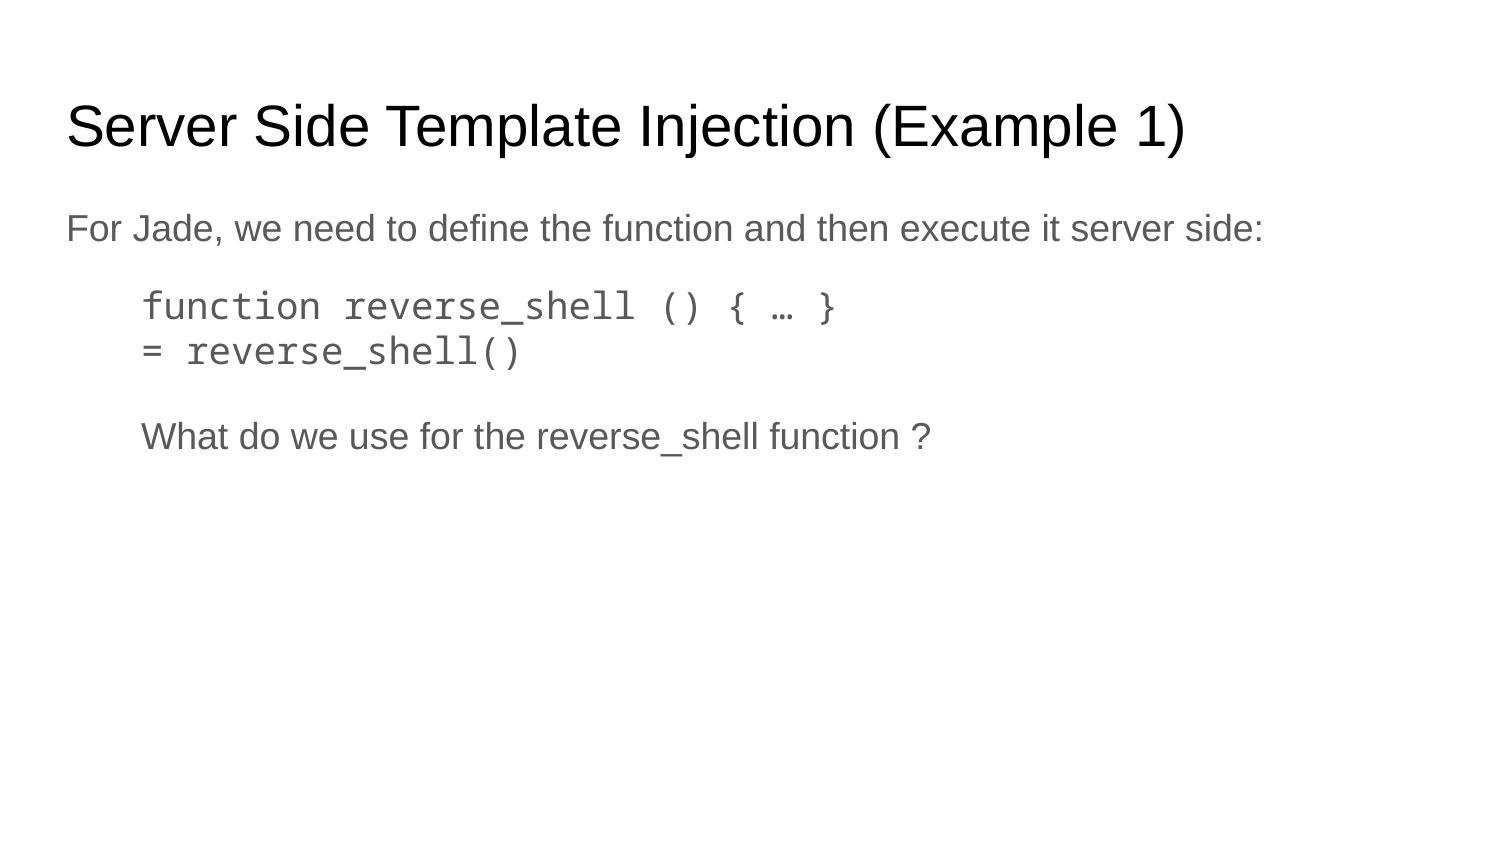

# Server Side Template Injection (Example 1)
For Jade, we need to define the function and then execute it server side:
function reverse_shell () { … }
= reverse_shell()
What do we use for the reverse_shell function ?